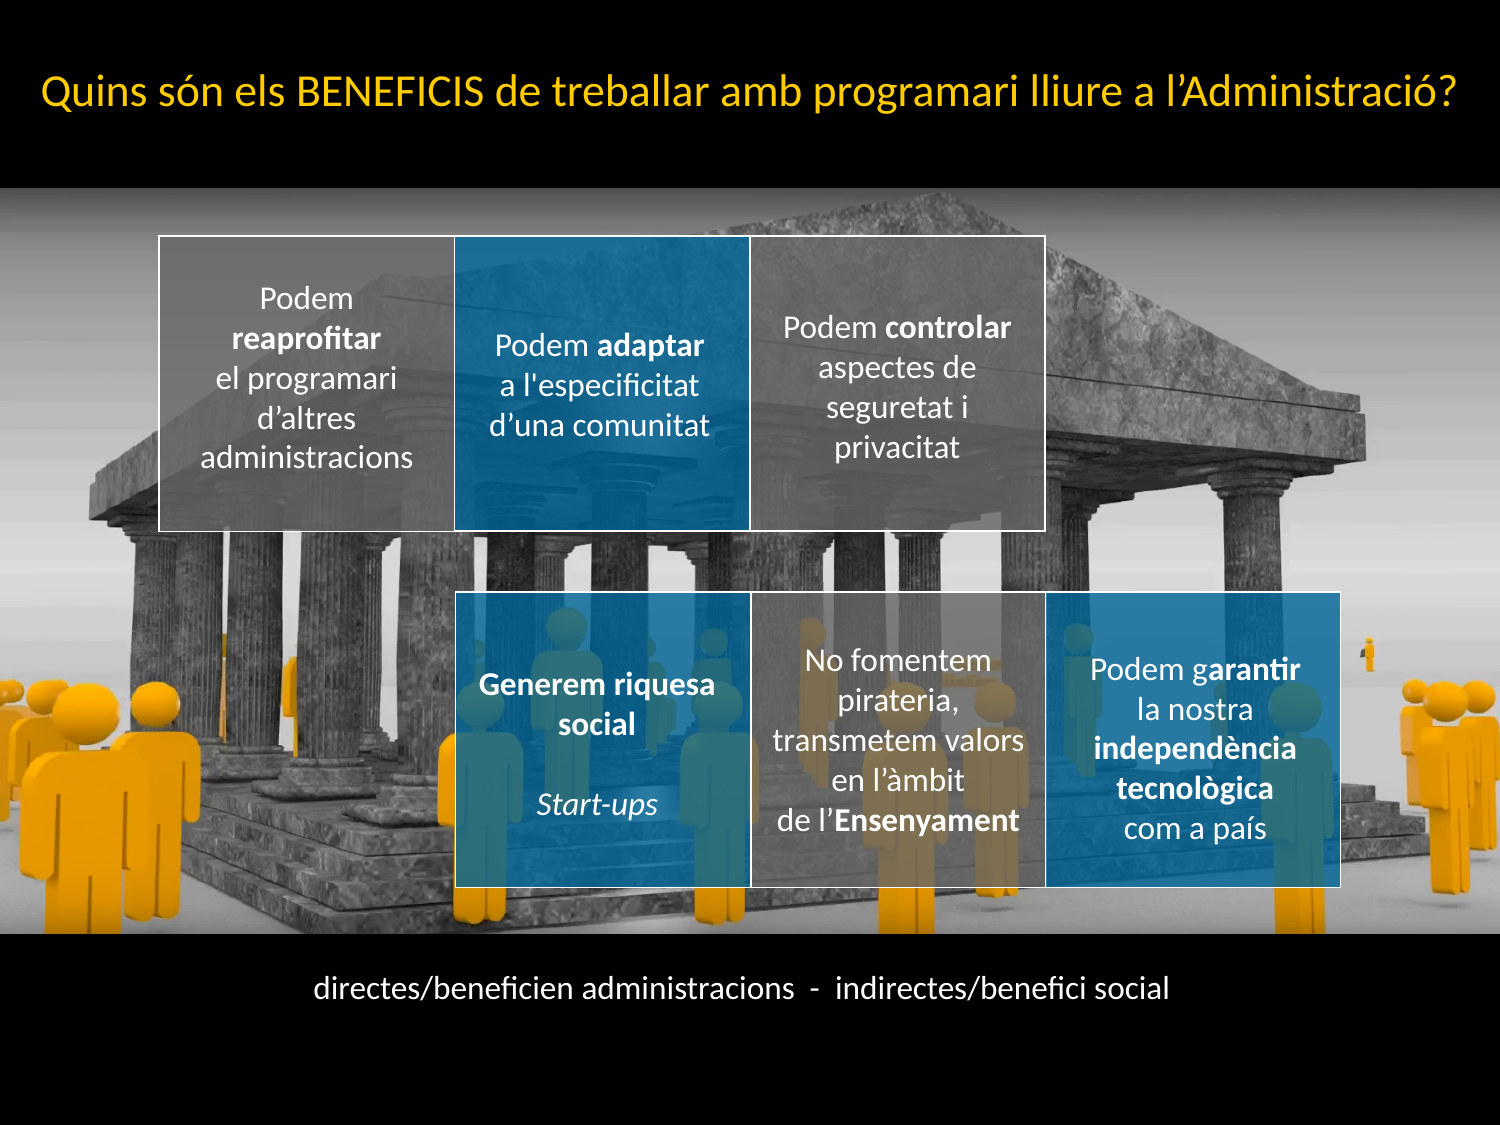

Quins són els BENEFICIS de treballar amb programari lliure a l’Administració?
Podem reaprofitar
el programari d’altres administracions
Podem controlar aspectes de seguretat i privacitat
Podem adaptar
a l'especificitat d’una comunitat
No fomentem pirateria, transmetem valors en l’àmbit
de l’Ensenyament
Podem garantir
la nostra independència tecnològica
com a país
Generem riquesa social
Start-ups
directes/beneficien administracions - indirectes/benefici social